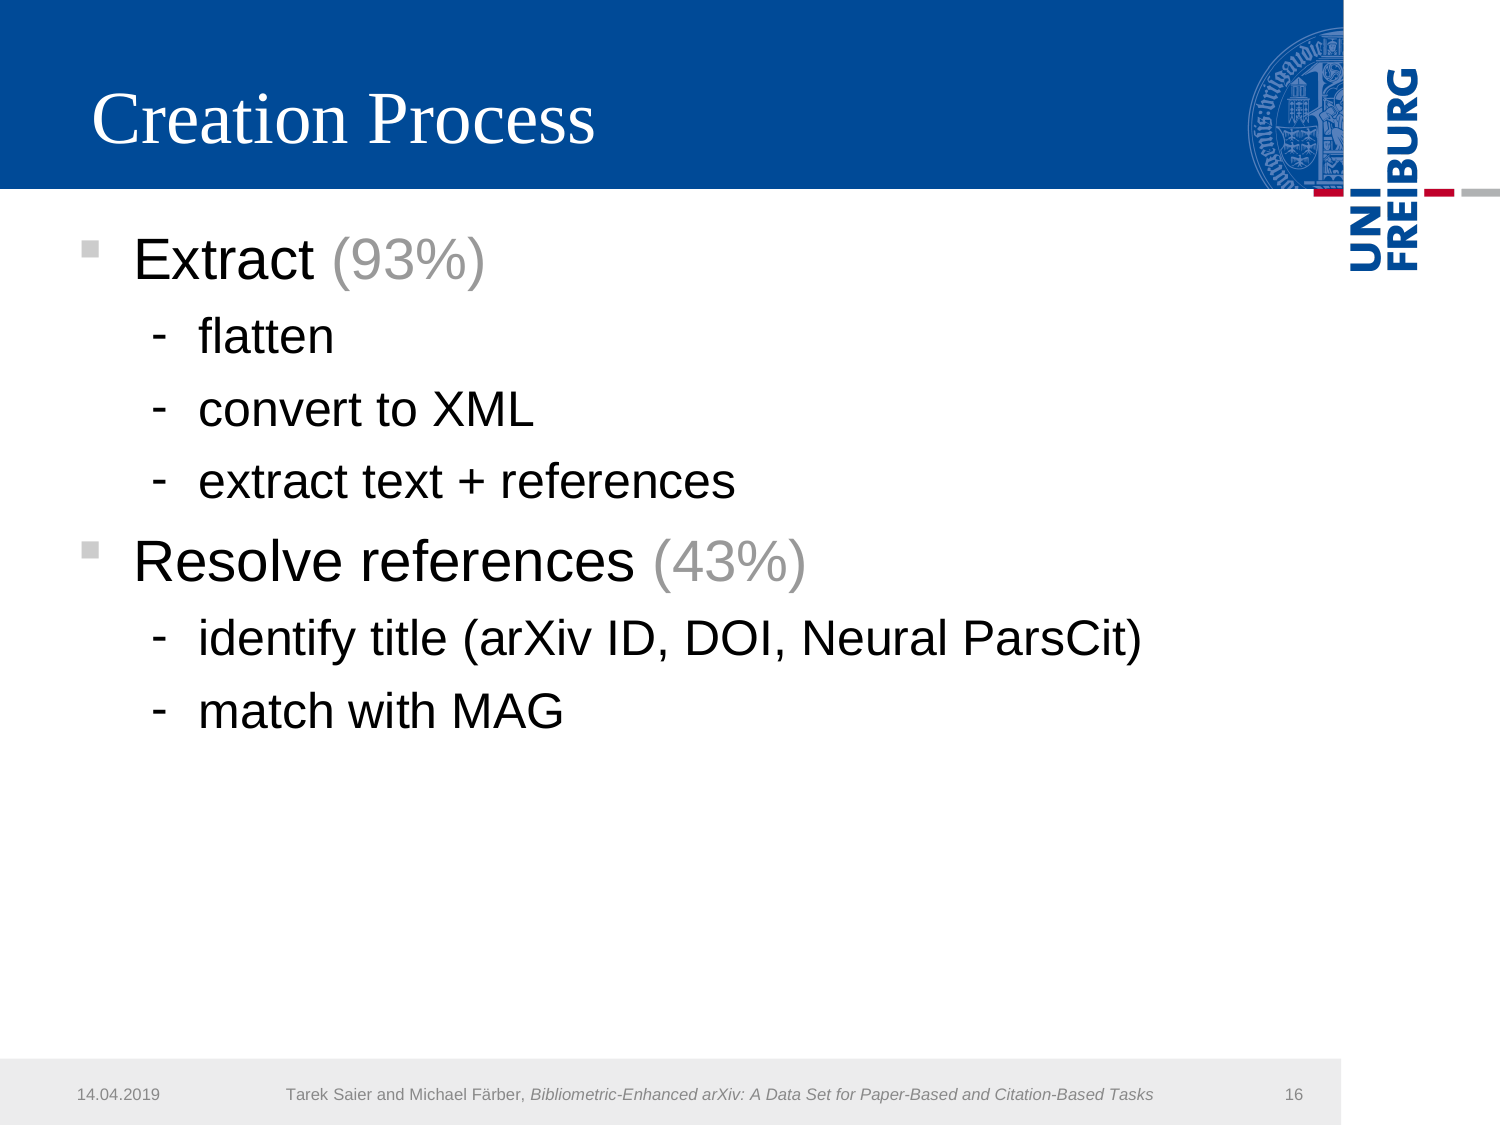

# Creation Process
Extract (93%)
flatten
convert to XML
extract text + references
Resolve references (43%)
identify title (arXiv ID, DOI, Neural ParsCit)
match with MAG
Präsentationstitel
16